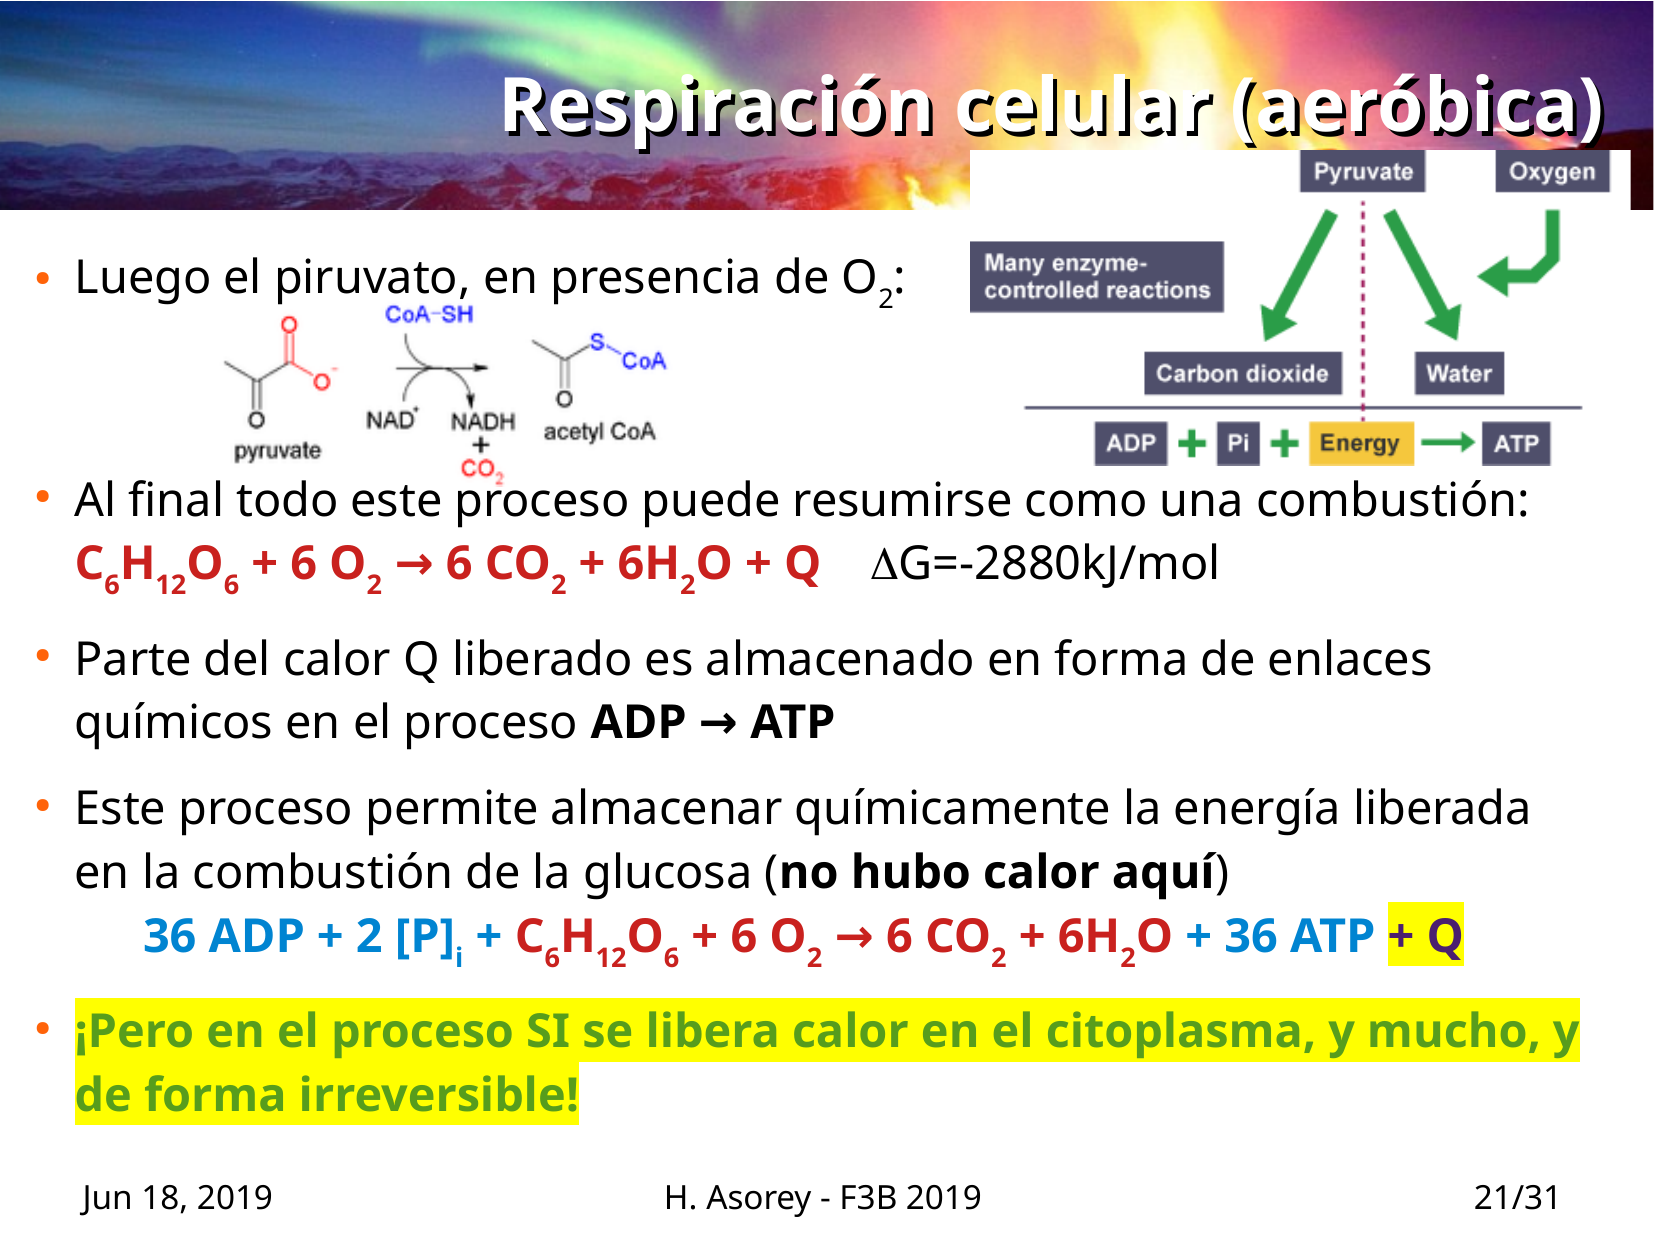

Respiración celular (aeróbica)
# Luego el piruvato, en presencia de O2:
Al final todo este proceso puede resumirse como una combustión:
C6H12O6 + 6 O2 → 6 CO2 + 6H2O + Q DG=-2880kJ/mol
Parte del calor Q liberado es almacenado en forma de enlaces químicos en el proceso ADP → ATP
Este proceso permite almacenar químicamente la energía liberada en la combustión de la glucosa (no hubo calor aquí)
	 36 ADP + 2 [P]i + C6H12O6 + 6 O2 → 6 CO2 + 6H2O + 36 ATP + Q
¡Pero ​en el proceso SI se libera calor en el citoplasma, y mucho, y de forma irreversible!
Jun 18, 2019
H. Asorey - F3B 2019
21